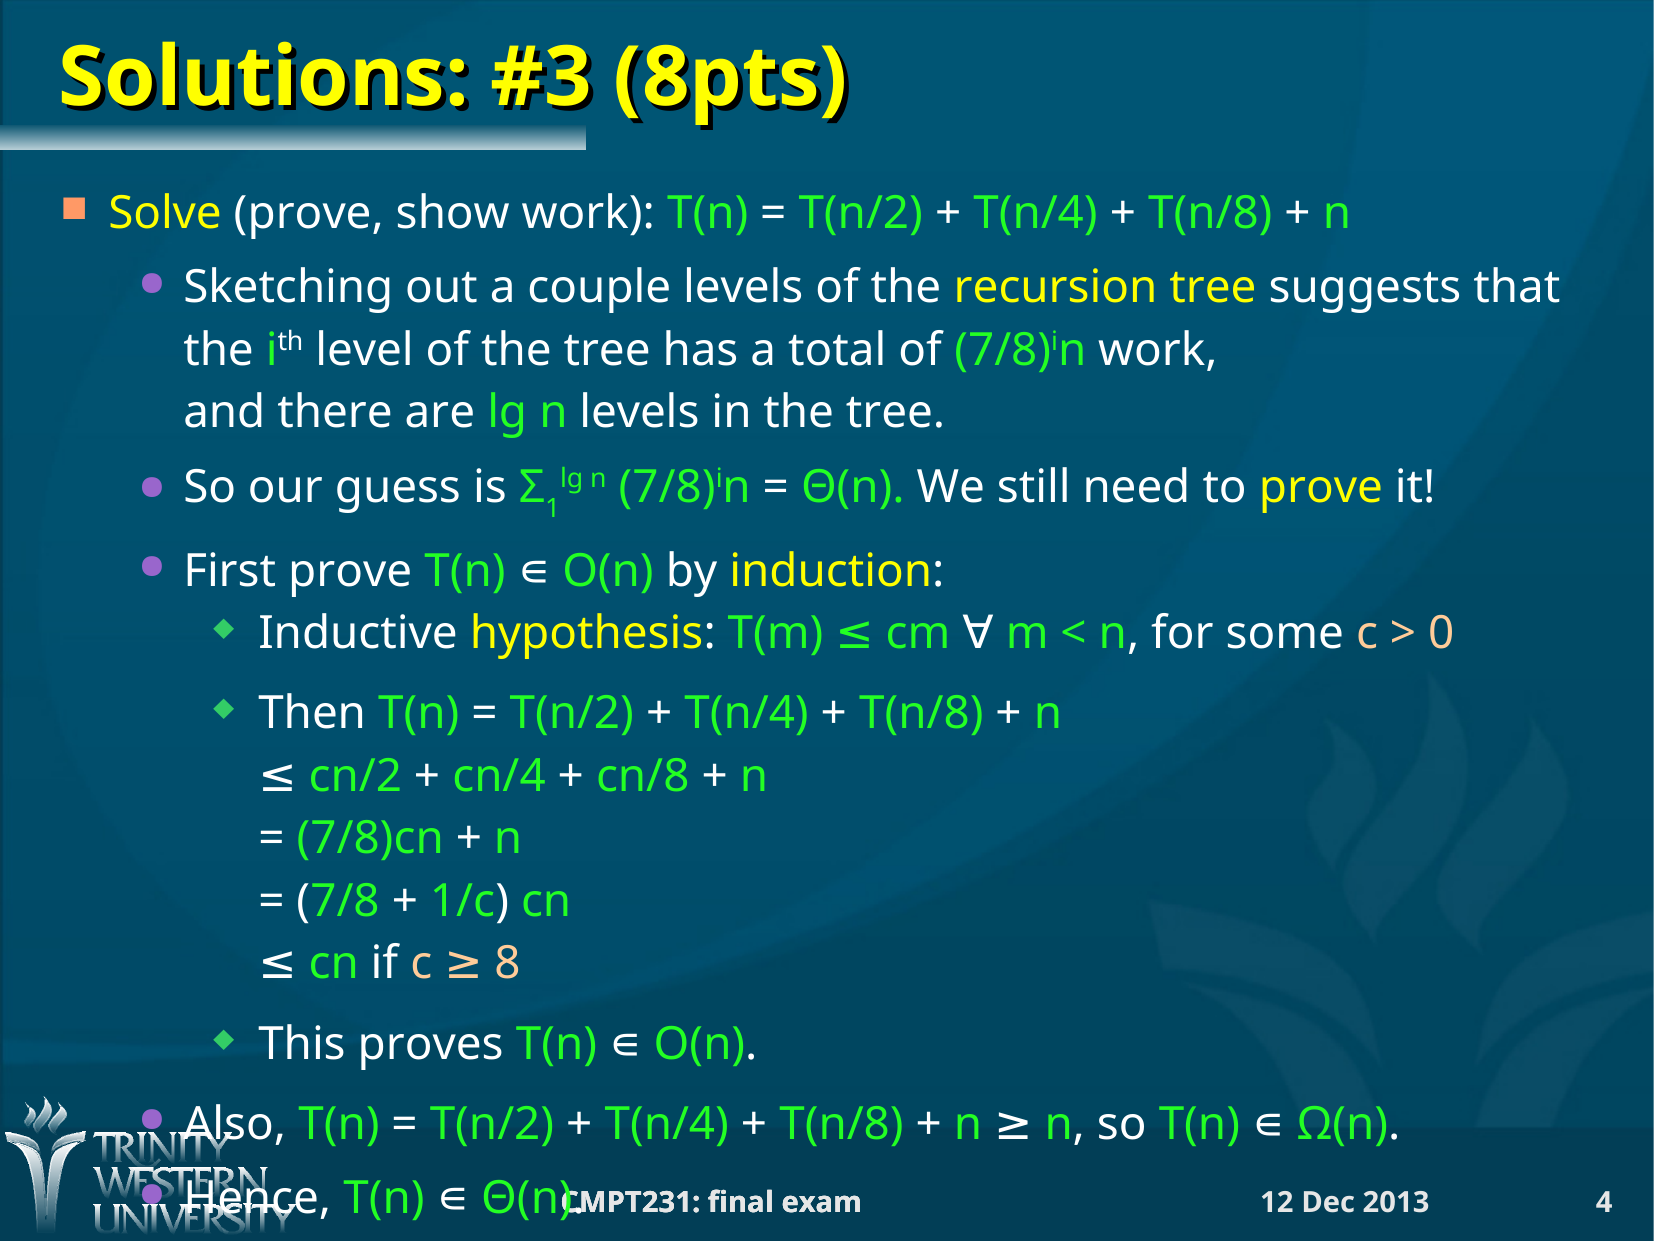

# Solutions: #3 (8pts)
Solve (prove, show work): T(n) = T(n/2) + T(n/4) + T(n/8) + n
Sketching out a couple levels of the recursion tree suggests that the ith level of the tree has a total of (7/8)in work,
and there are lg n levels in the tree.
So our guess is Σ1lg n (7/8)in = Θ(n). We still need to prove it!
First prove T(n) ∊ O(n) by induction:
Inductive hypothesis: T(m) ≤ cm ∀ m < n, for some c > 0
Then T(n) = T(n/2) + T(n/4) + T(n/8) + n
≤ cn/2 + cn/4 + cn/8 + n
= (7/8)cn + n
= (7/8 + 1/c) cn
≤ cn if c ≥ 8
This proves T(n) ∊ O(n).
Also, T(n) = T(n/2) + T(n/4) + T(n/8) + n ≥ n, so T(n) ∊ Ω(n).
Hence, T(n) ∊ Θ(n).
CMPT231: final exam
12 Dec 2013
4